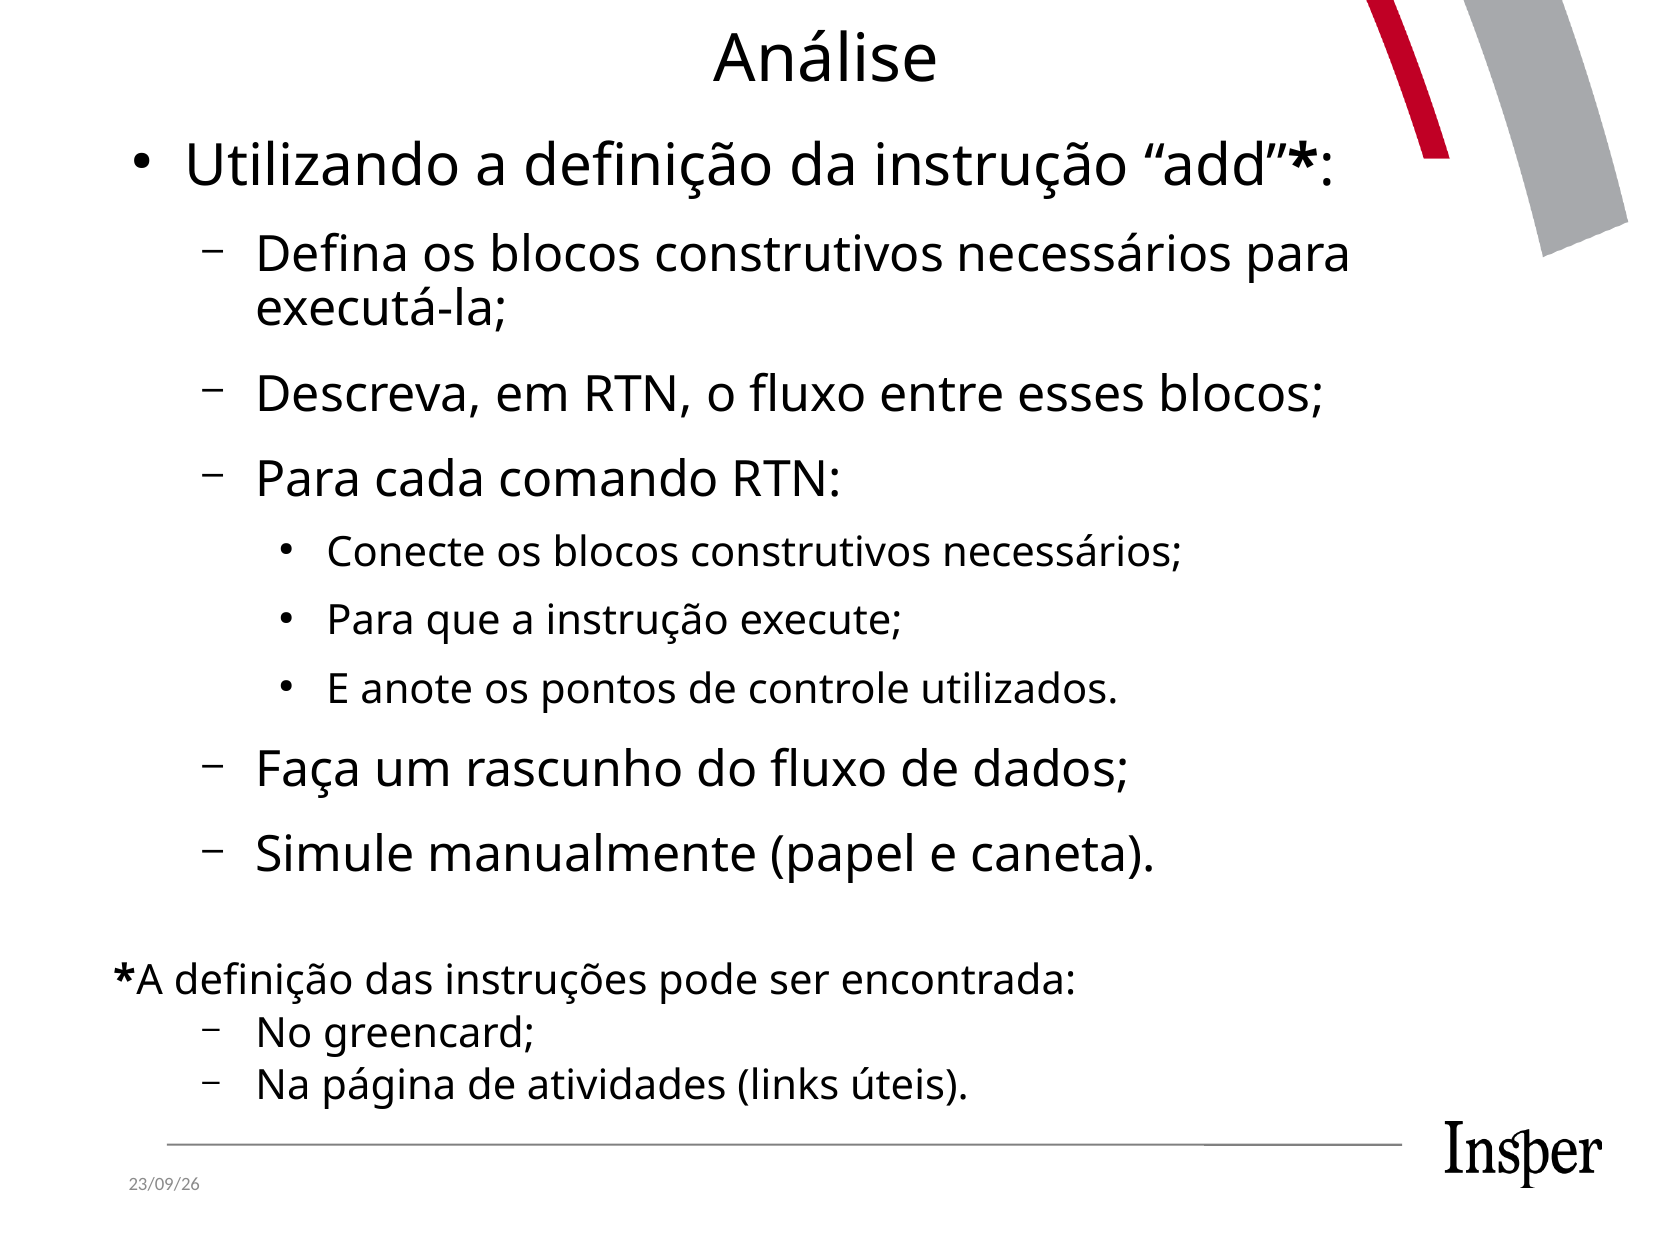

# Análise
Utilizando a definição da instrução “add”*:
Defina os blocos construtivos necessários para executá-la;
Descreva, em RTN, o fluxo entre esses blocos;
Para cada comando RTN:
Conecte os blocos construtivos necessários;
Para que a instrução execute;
E anote os pontos de controle utilizados.
Faça um rascunho do fluxo de dados;
Simule manualmente (papel e caneta).
*A definição das instruções pode ser encontrada:
No greencard;
Na página de atividades (links úteis).